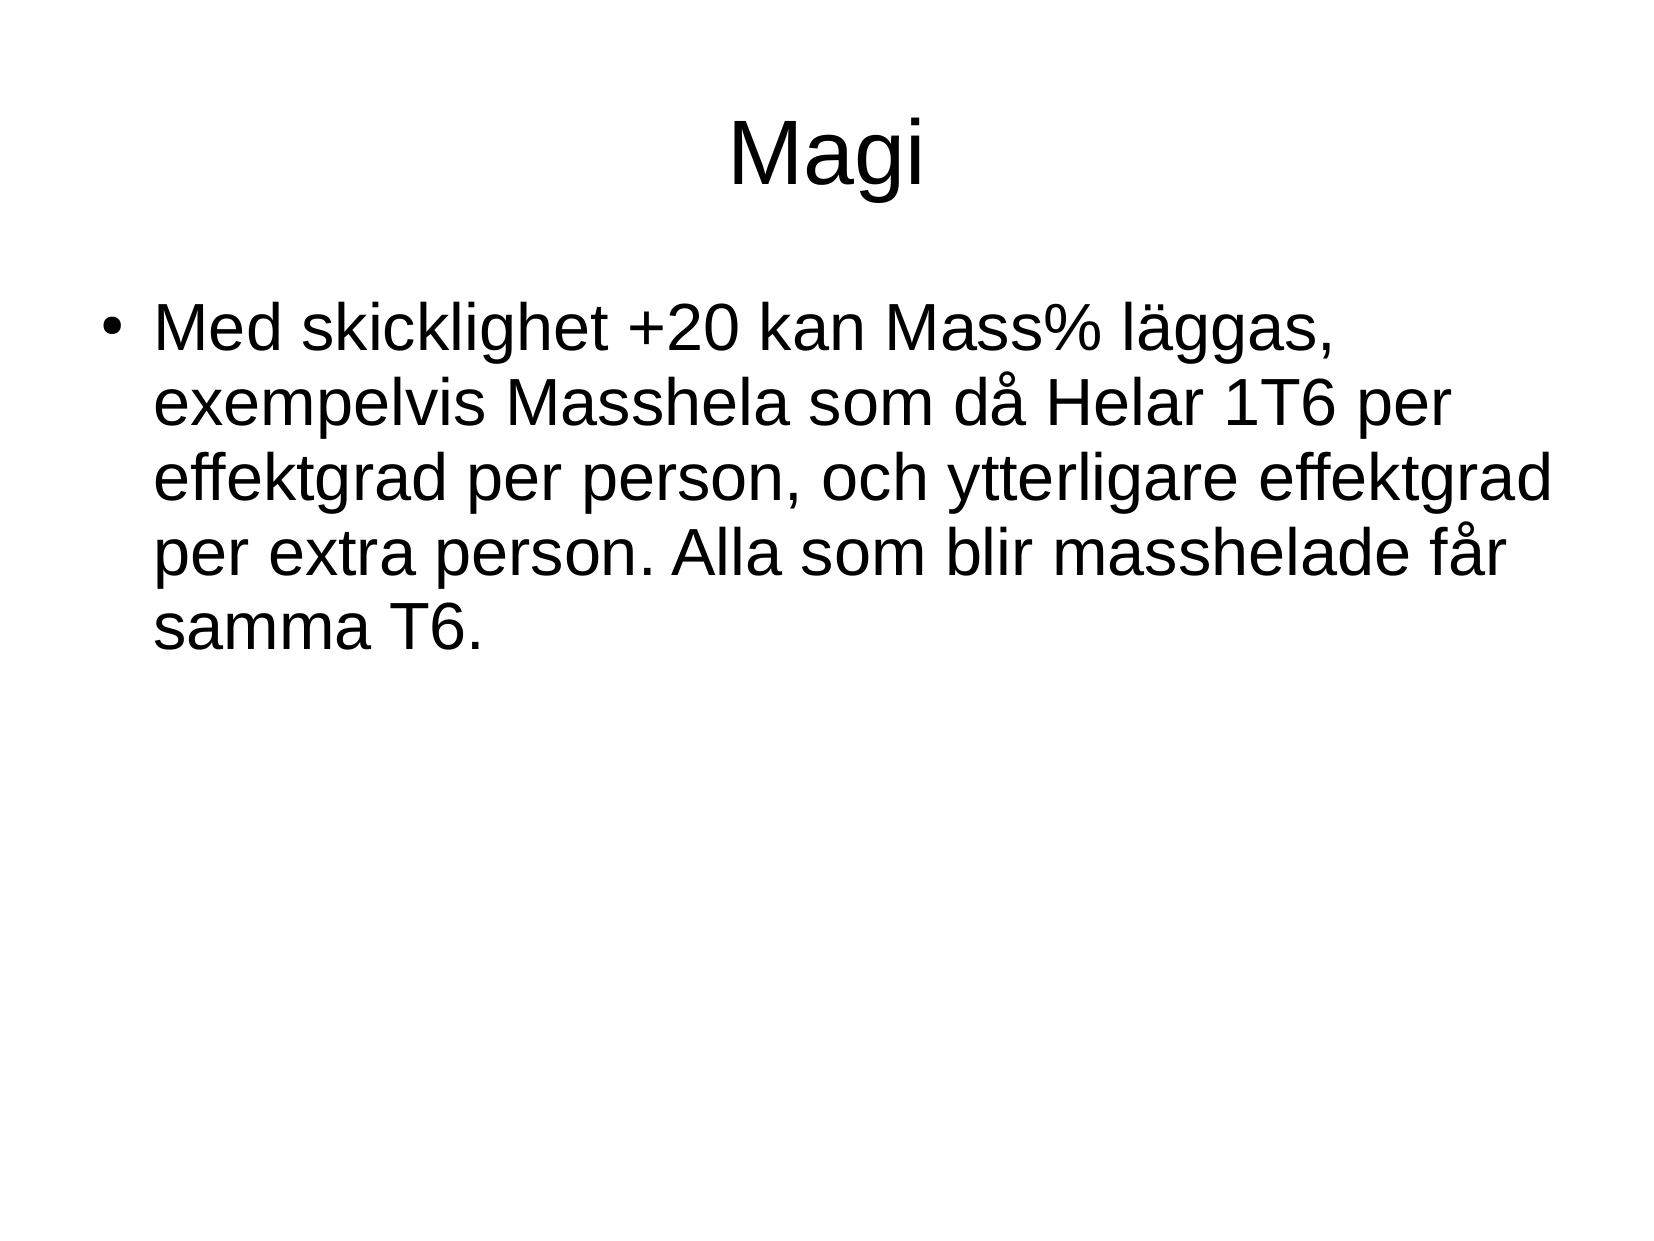

# Magi
Med skicklighet +20 kan Mass% läggas, exempelvis Masshela som då Helar 1T6 per effektgrad per person, och ytterligare effektgrad per extra person. Alla som blir masshelade får samma T6.